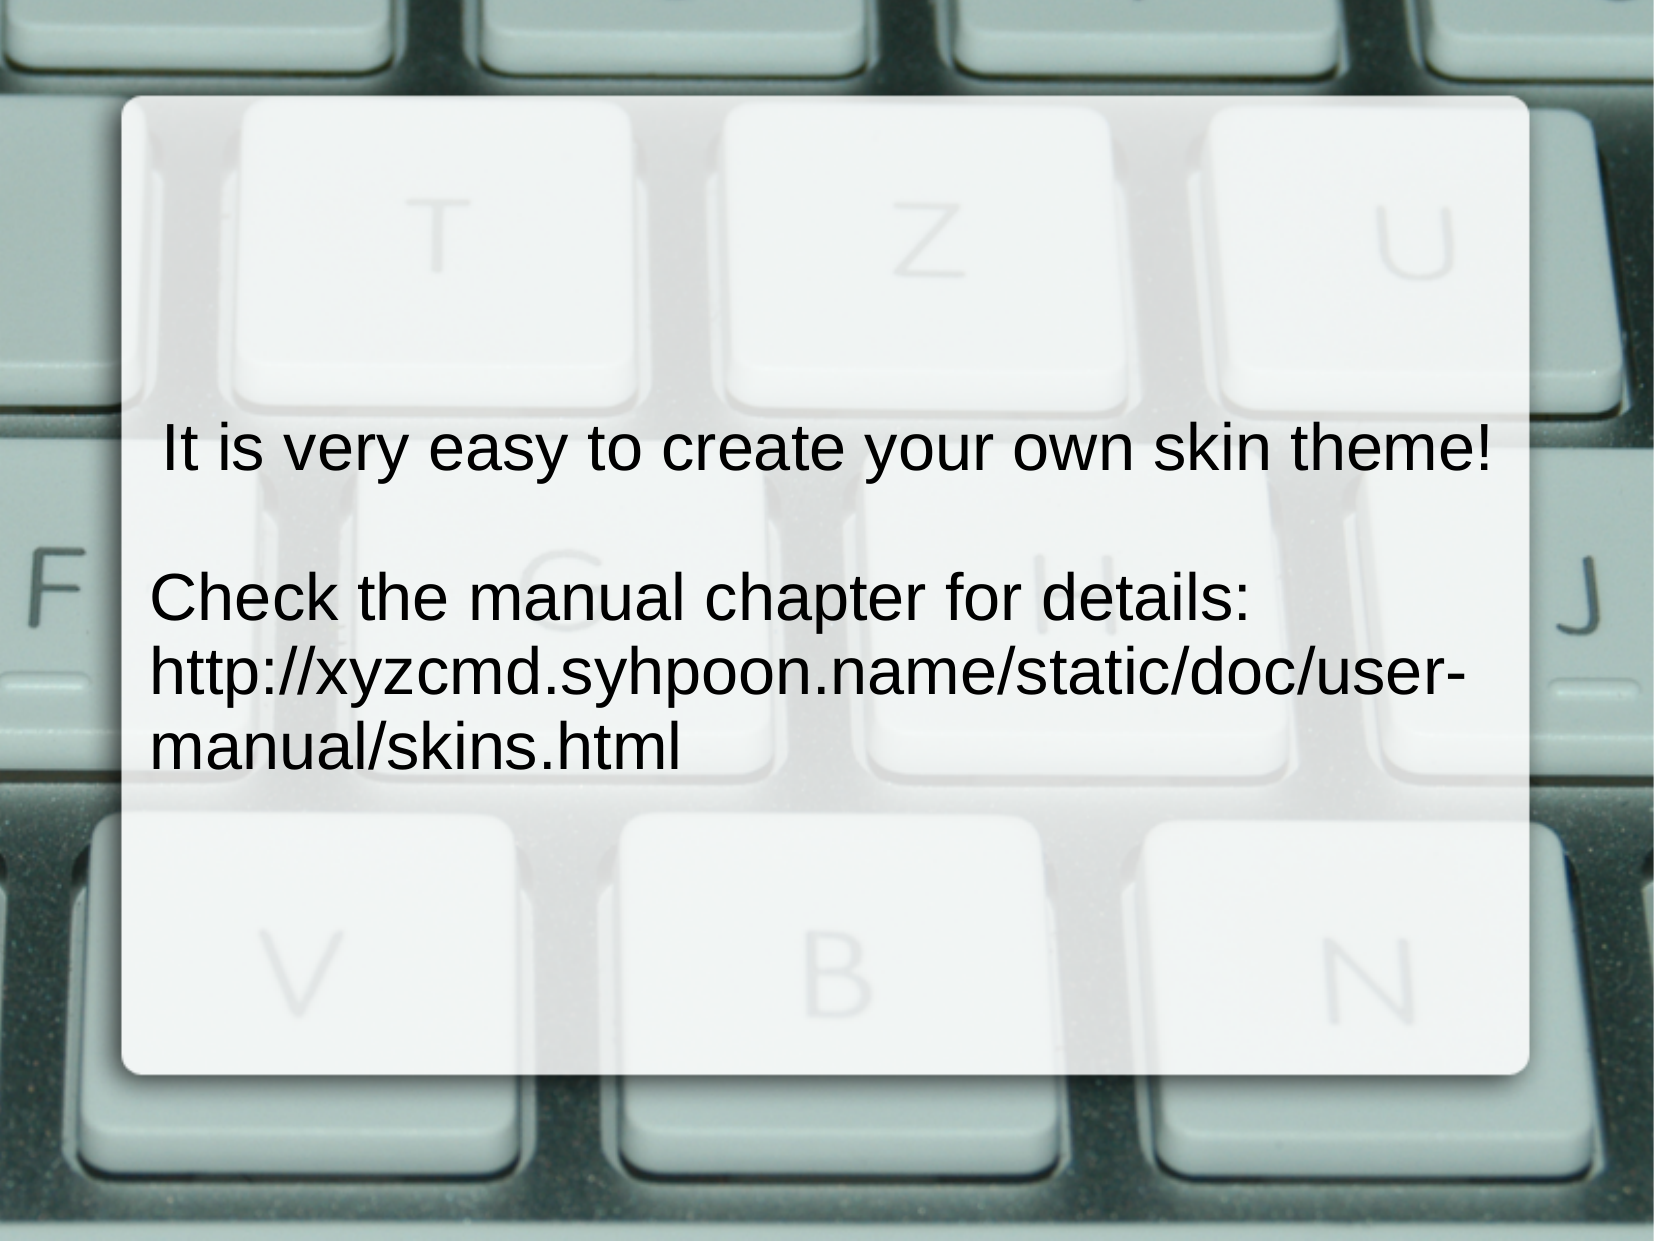

# It is very easy to create your own skin theme!
Check the manual chapter for details:
http://xyzcmd.syhpoon.name/static/doc/user-manual/skins.html